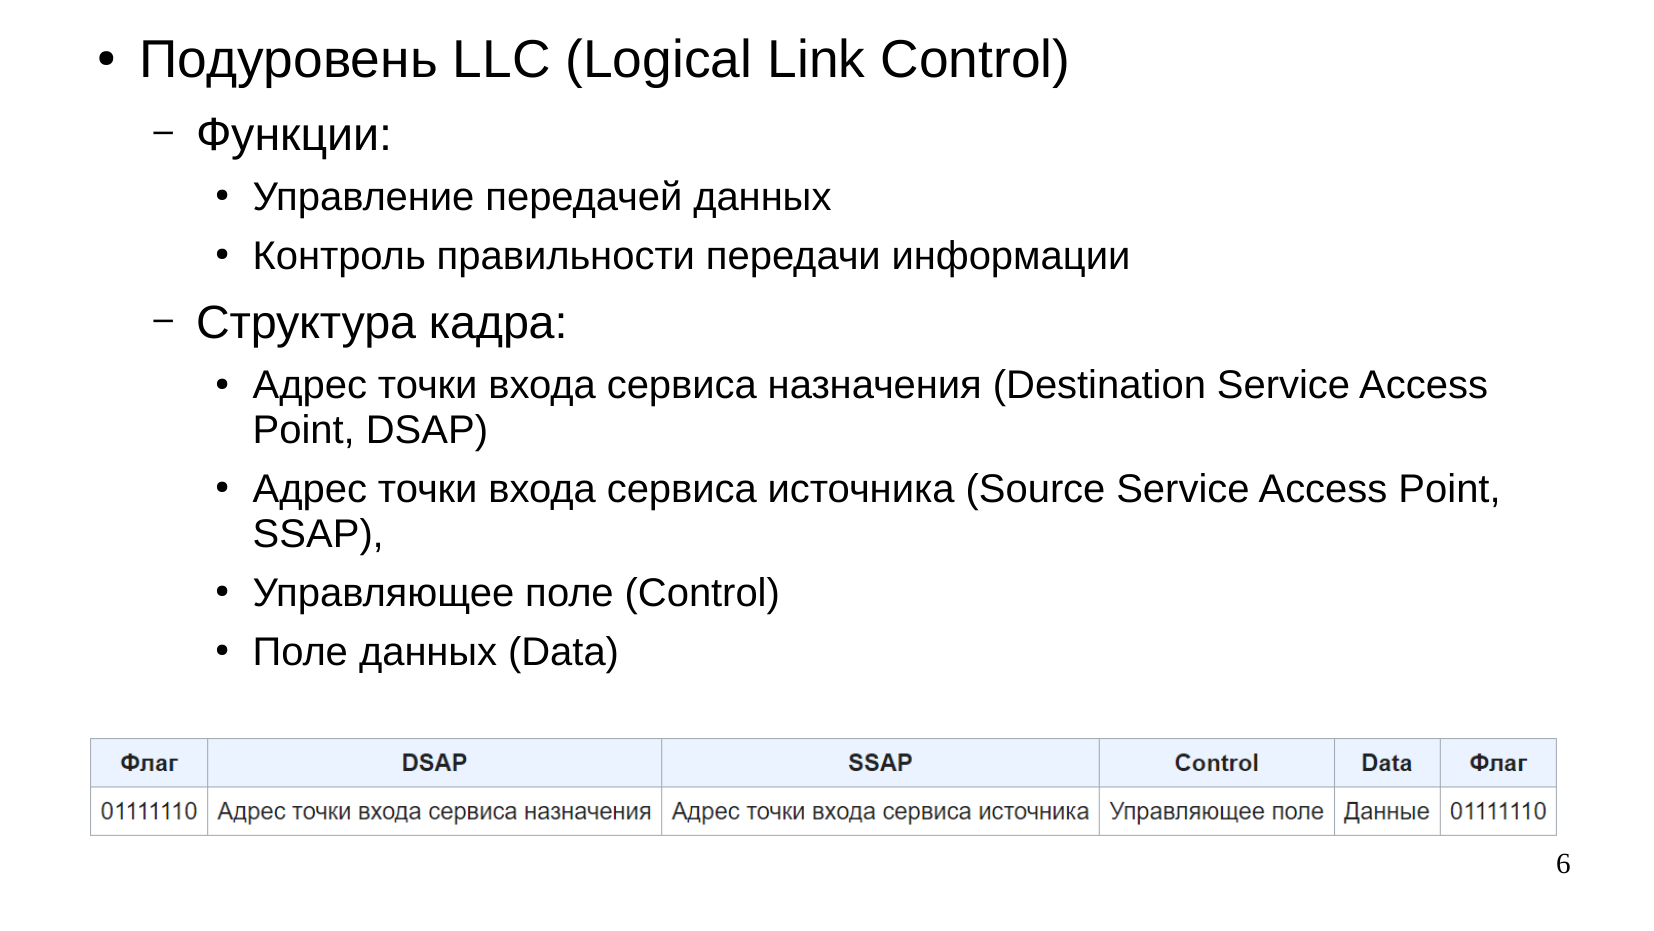

# Подуровень LLC (Logical Link Control)
Функции:
Управление передачей данных
Контроль правильности передачи информации
Структура кадра:
Адрес точки входа сервиса назначения (Destination Service Access Point, DSAP)
Адрес точки входа сервиса источника (Source Service Access Point, SSAP),
Управляющее поле (Control)
Поле данных (Data)
6